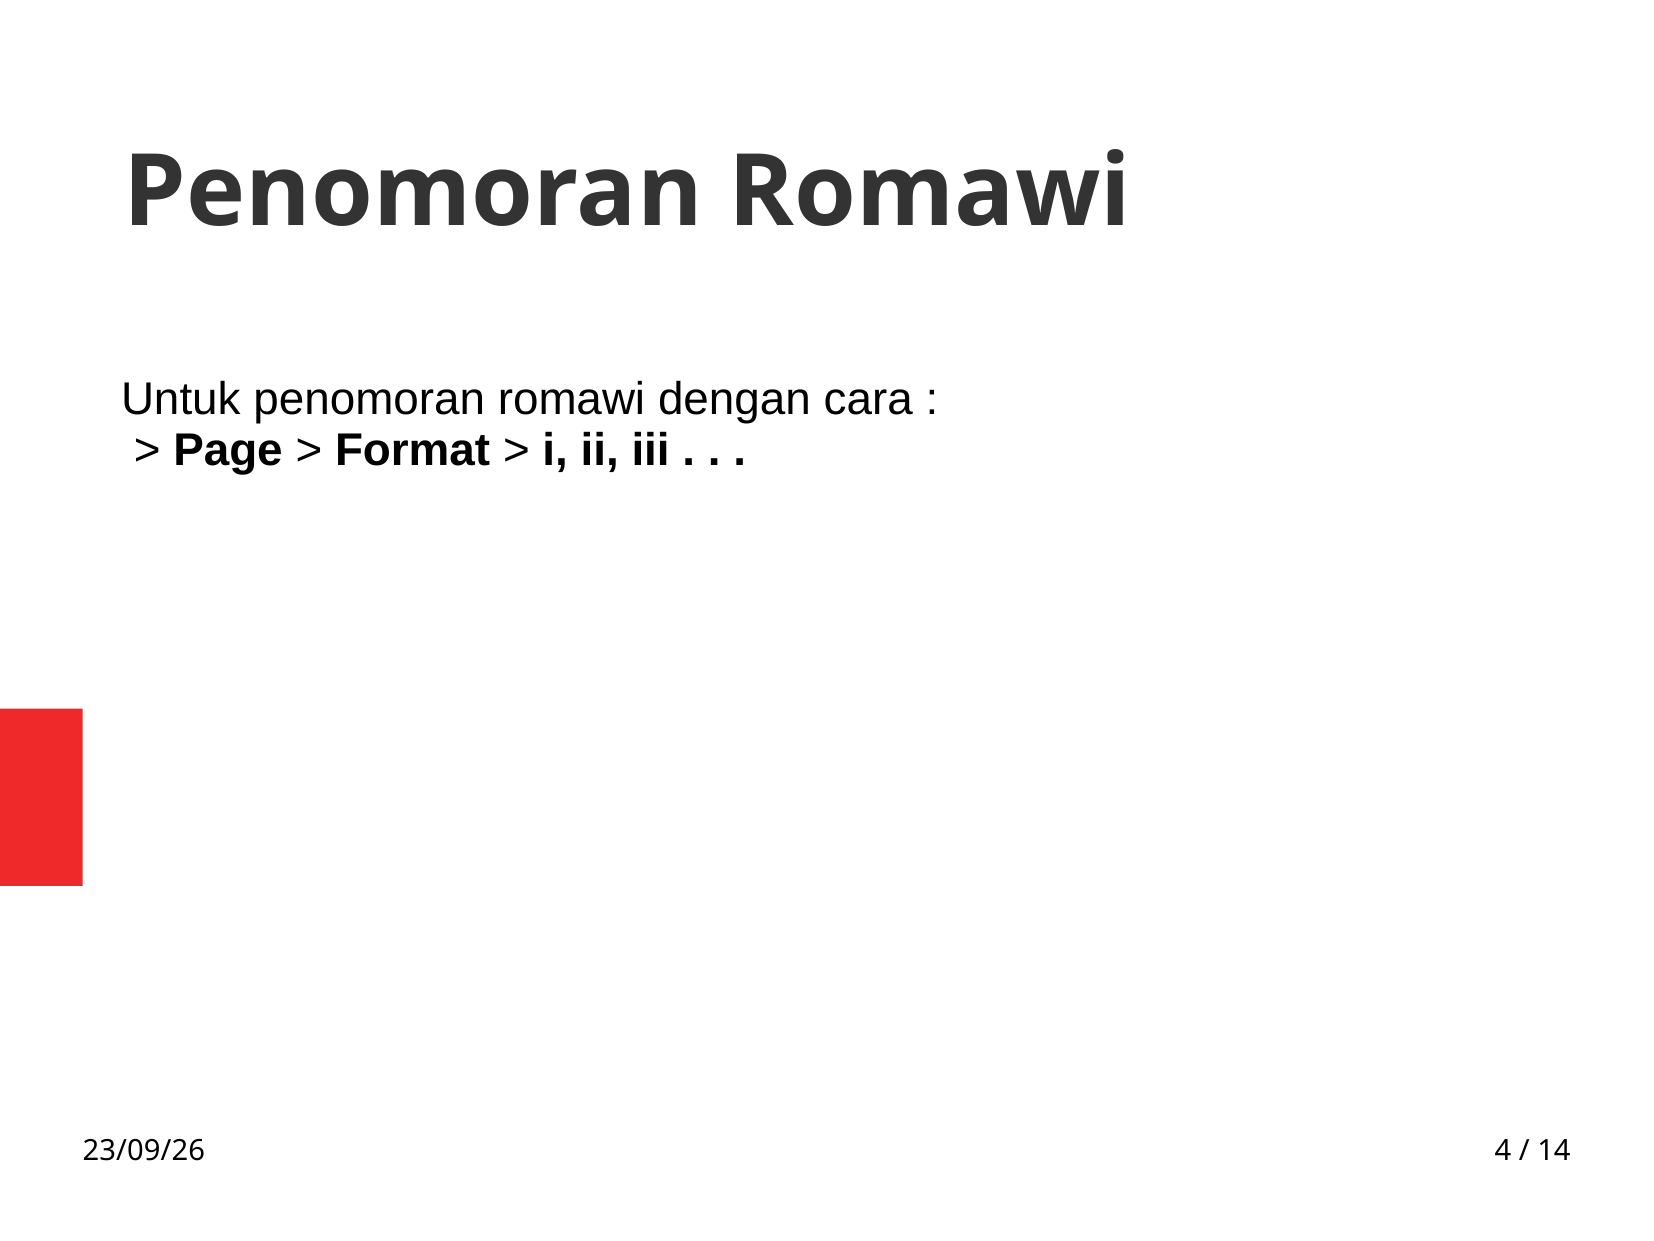

# Penomoran Romawi
Untuk penomoran romawi dengan cara :
 > Page > Format > i, ii, iii . . .
4